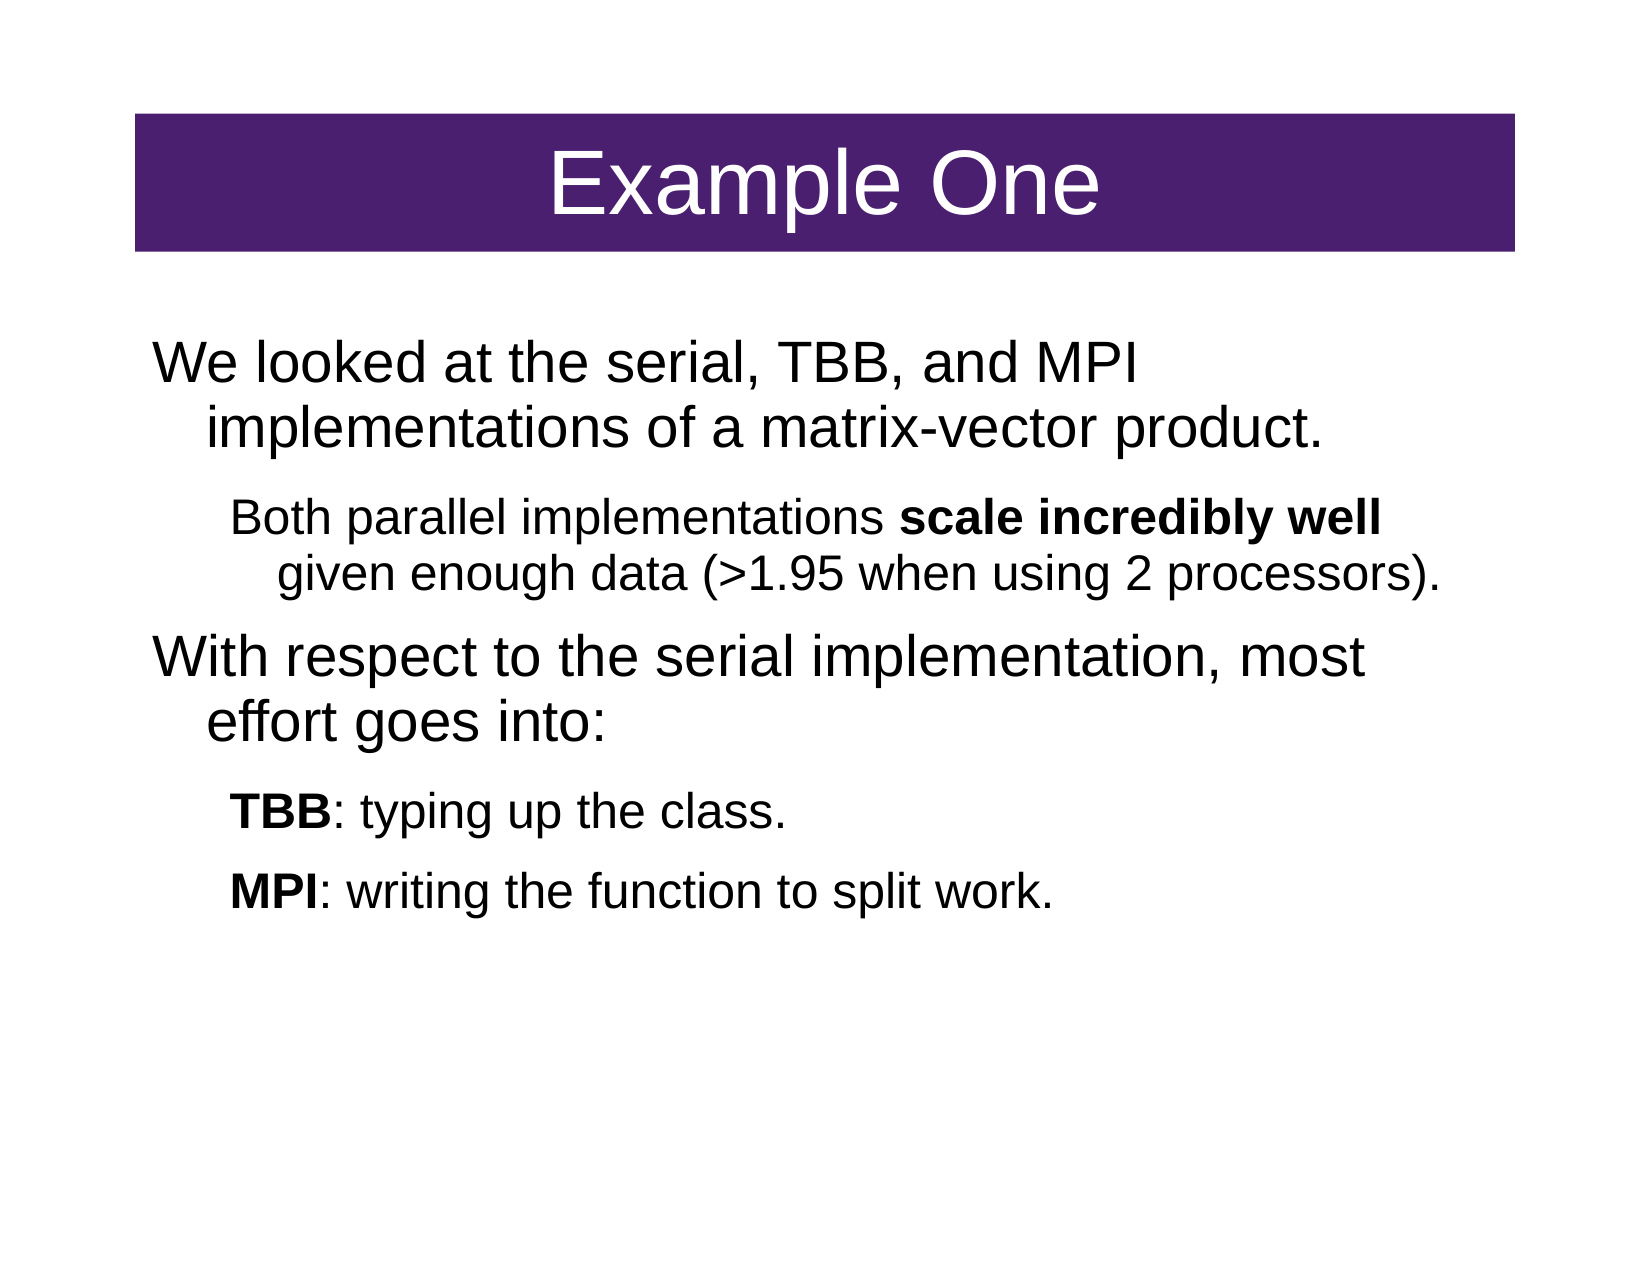

Example One
# We looked at the serial, TBB, and MPI implementations of a matrix-vector product.
Both parallel implementations scale incredibly well given enough data (>1.95 when using 2 processors).
With respect to the serial implementation, most effort goes into:
TBB: typing up the class.
MPI: writing the function to split work.